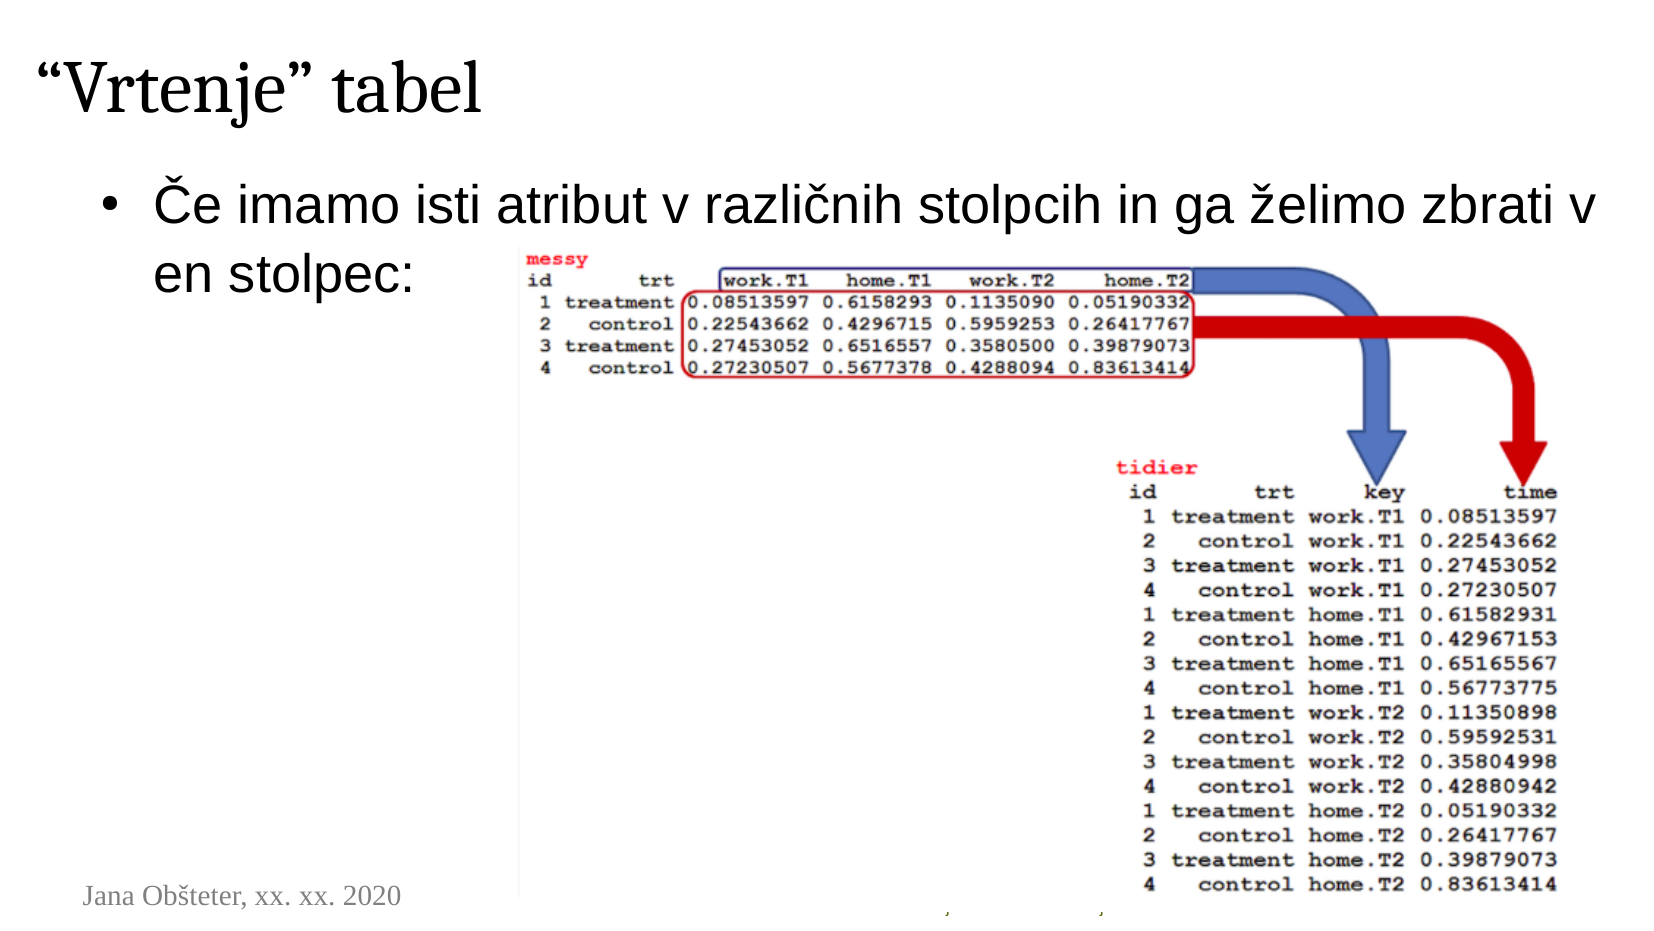

# “Vrtenje” tabel
Če imamo isti atribut v različnih stolpcih in ga želimo zbrati v en stolpec:
55